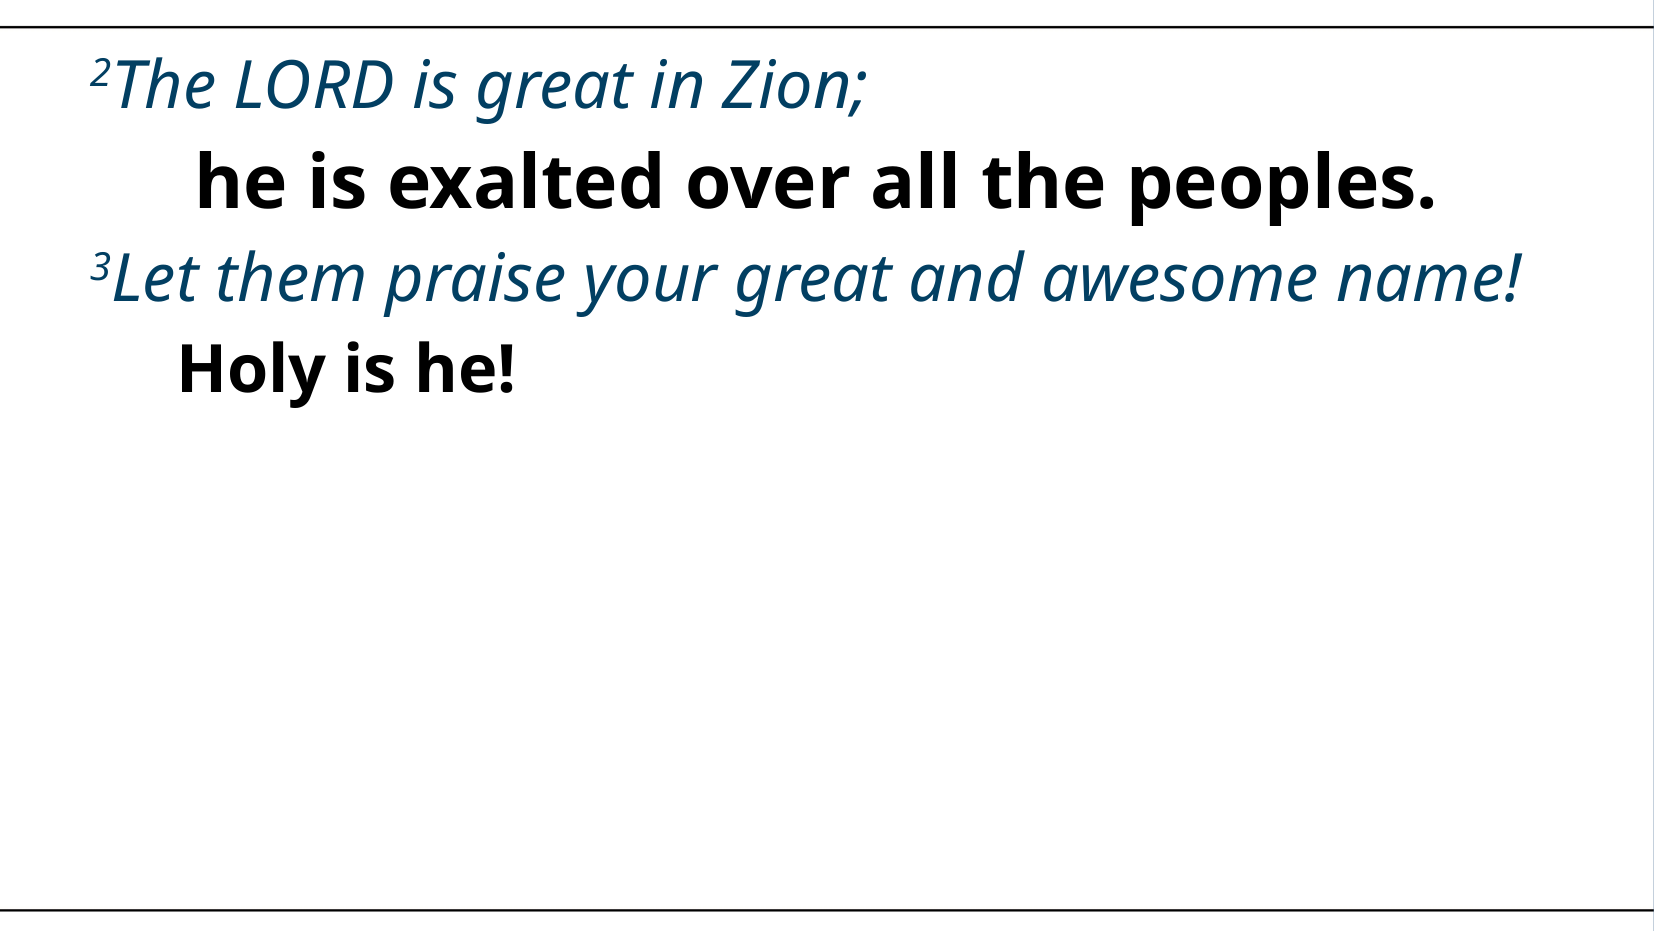

2The LORD is great in Zion;
 he is exalted over all the peoples.
3Let them praise your great and awesome name!
 Holy is he!